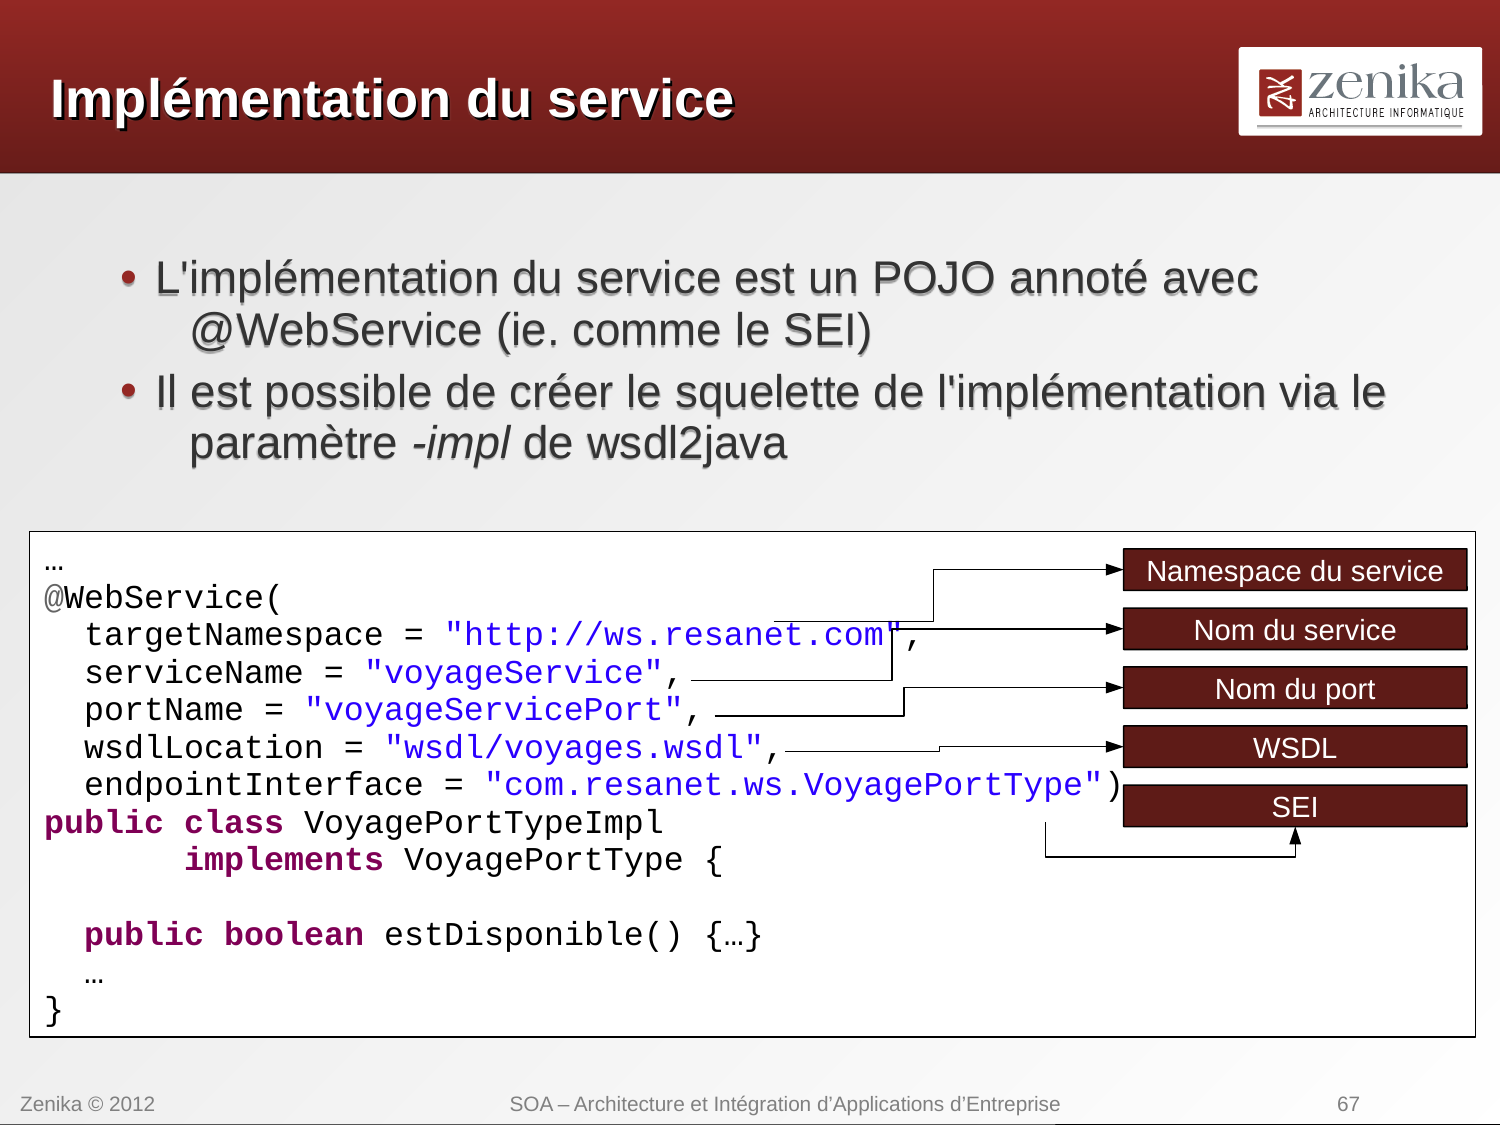

# Implémentation du service
L'implémentation du service est un POJO annoté avec @WebService (ie. comme le SEI)
Il est possible de créer le squelette de l'implémentation via le paramètre -impl de wsdl2java
…
@WebService(
 targetNamespace = "http://ws.resanet.com",
 serviceName = "voyageService",
 portName = "voyageServicePort",
 wsdlLocation = "wsdl/voyages.wsdl",
 endpointInterface = "com.resanet.ws.VoyagePortType")
public class VoyagePortTypeImpl
 implements VoyagePortType {
 public boolean estDisponible() {…}
 …
}
Namespace du service
Nom du service
Nom du port
WSDL
SEI